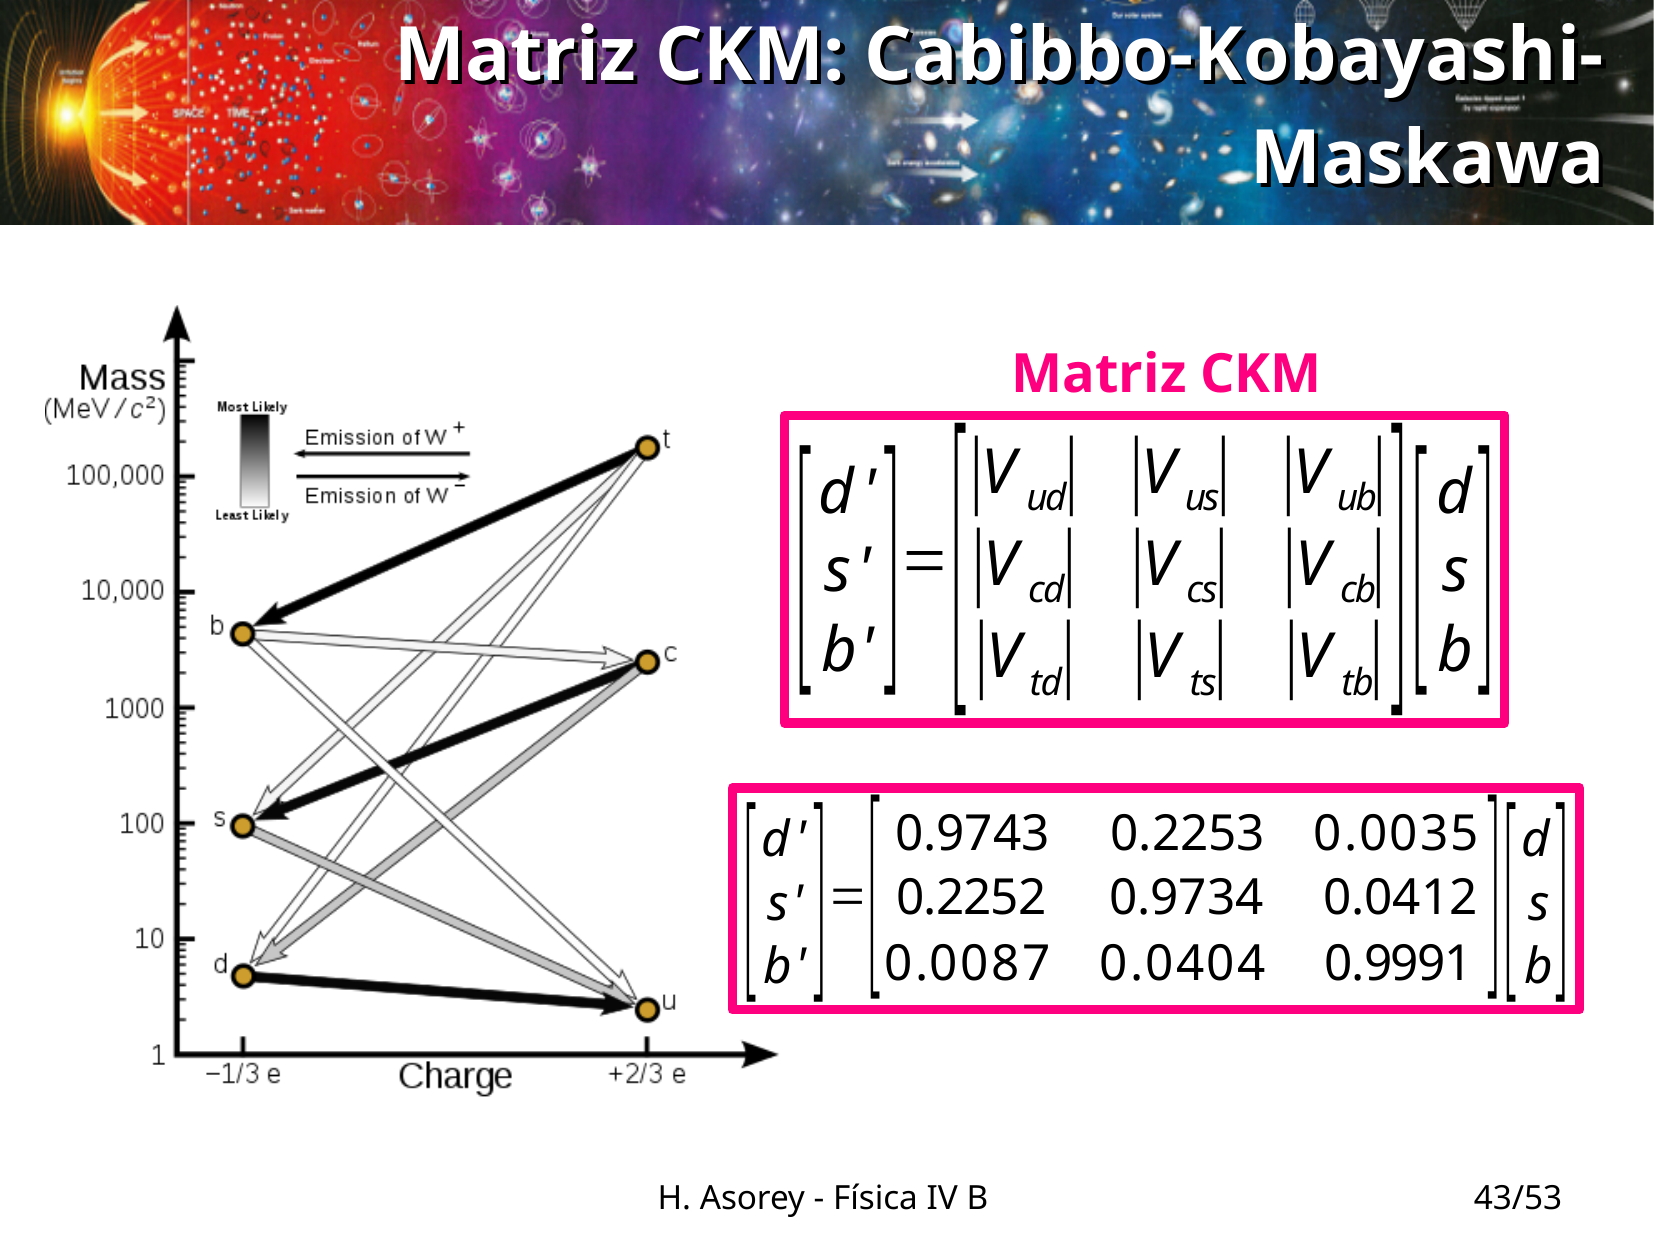

# Matriz CKM: Cabibbo-Kobayashi-Maskawa
Matriz CKM
H. Asorey - Física IV B
43